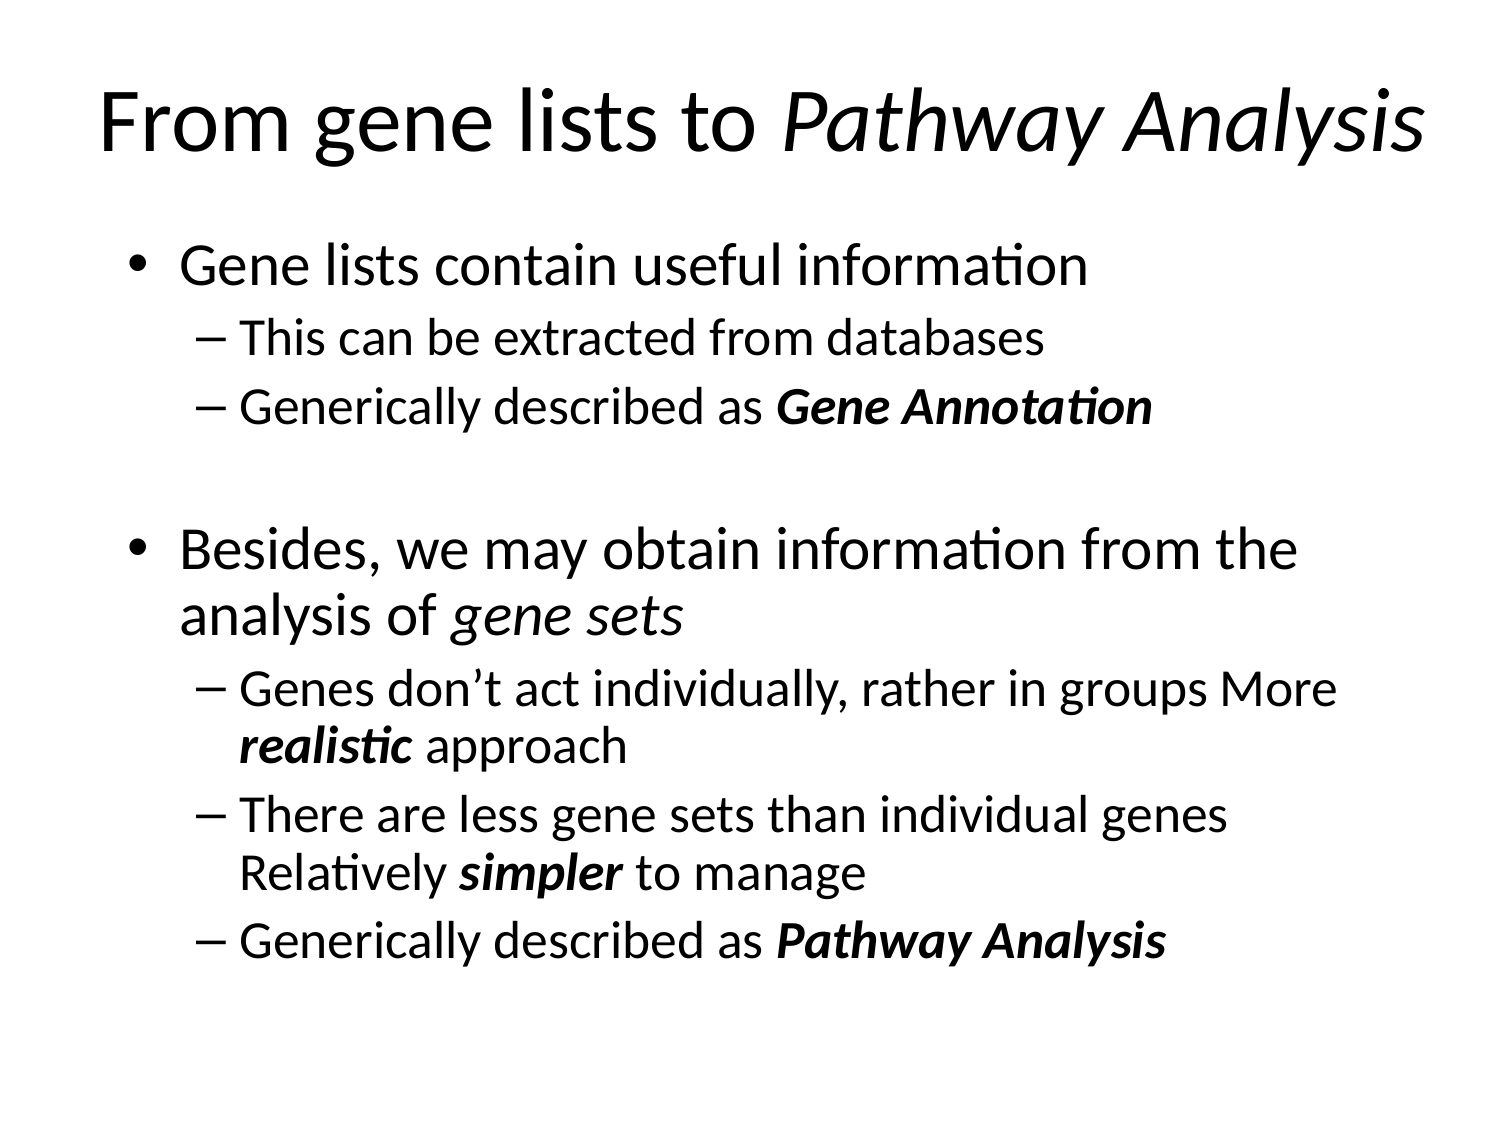

# From gene lists to Pathway Analysis
Gene lists contain useful information
This can be extracted from databases
Generically described as Gene Annotation
Besides, we may obtain information from the analysis of gene sets
Genes don’t act individually, rather in groups More realistic approach
There are less gene sets than individual genes Relatively simpler to manage
Generically described as Pathway Analysis